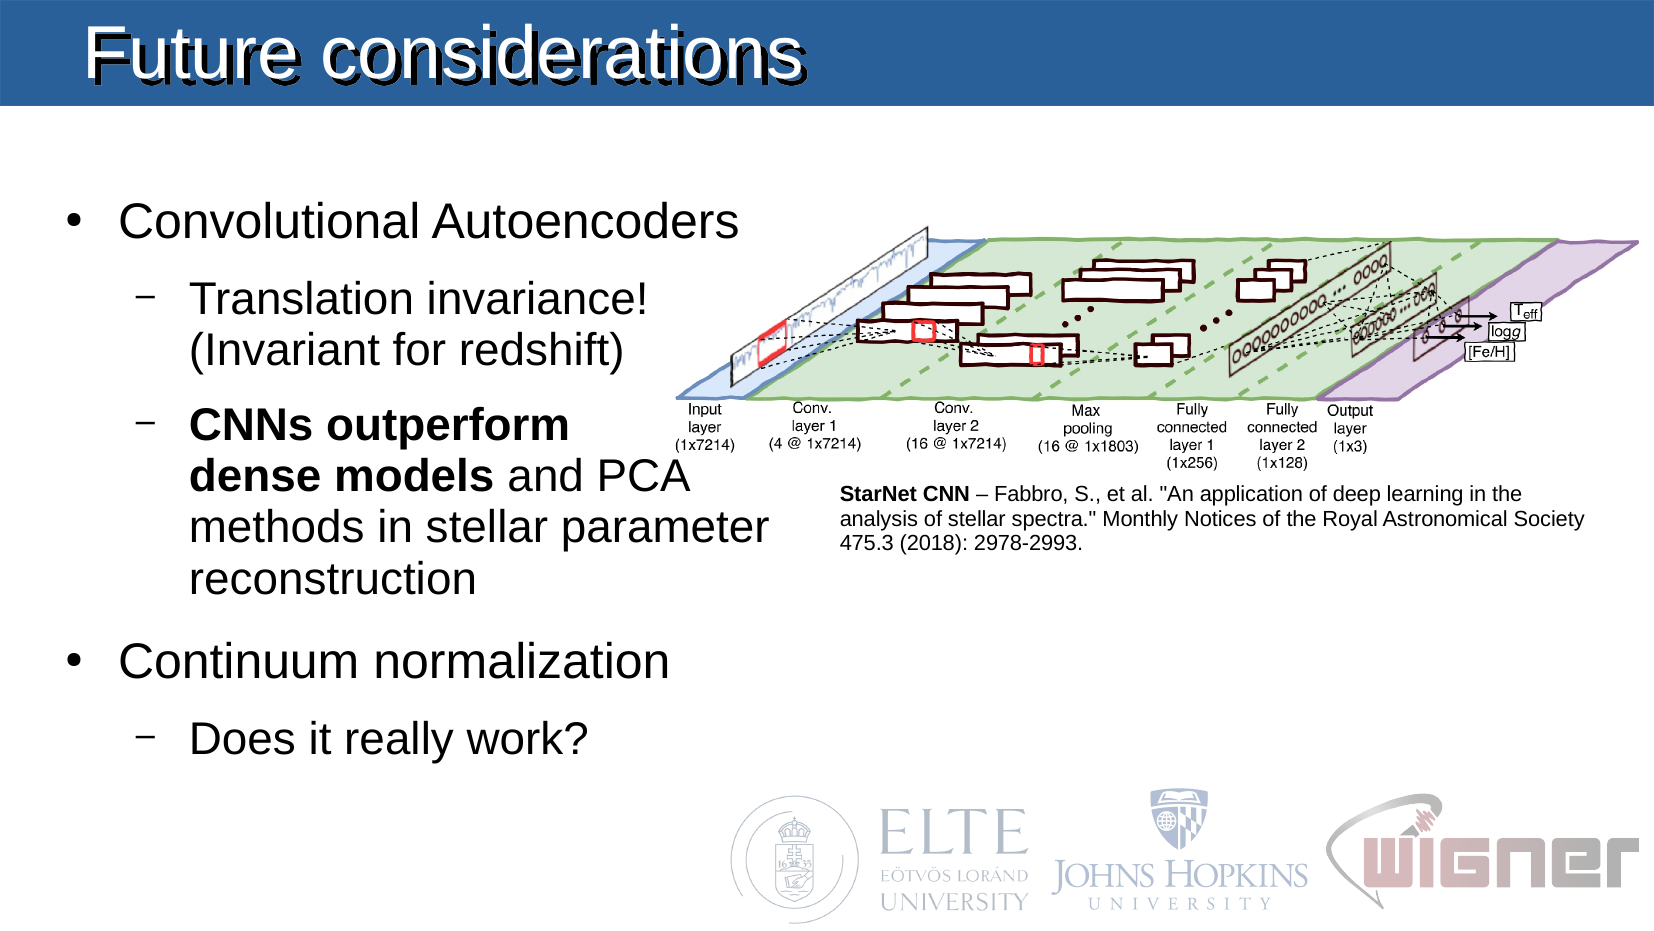

Future considerations
# Convolutional Autoencoders
Translation invariance! (Invariant for redshift)
CNNs outperform
dense models and PCA methods in stellar parameter reconstruction
Continuum normalization
Does it really work?
StarNet CNN – Fabbro, S., et al. "An application of deep learning in the analysis of stellar spectra." Monthly Notices of the Royal Astronomical Society 475.3 (2018): 2978-2993.